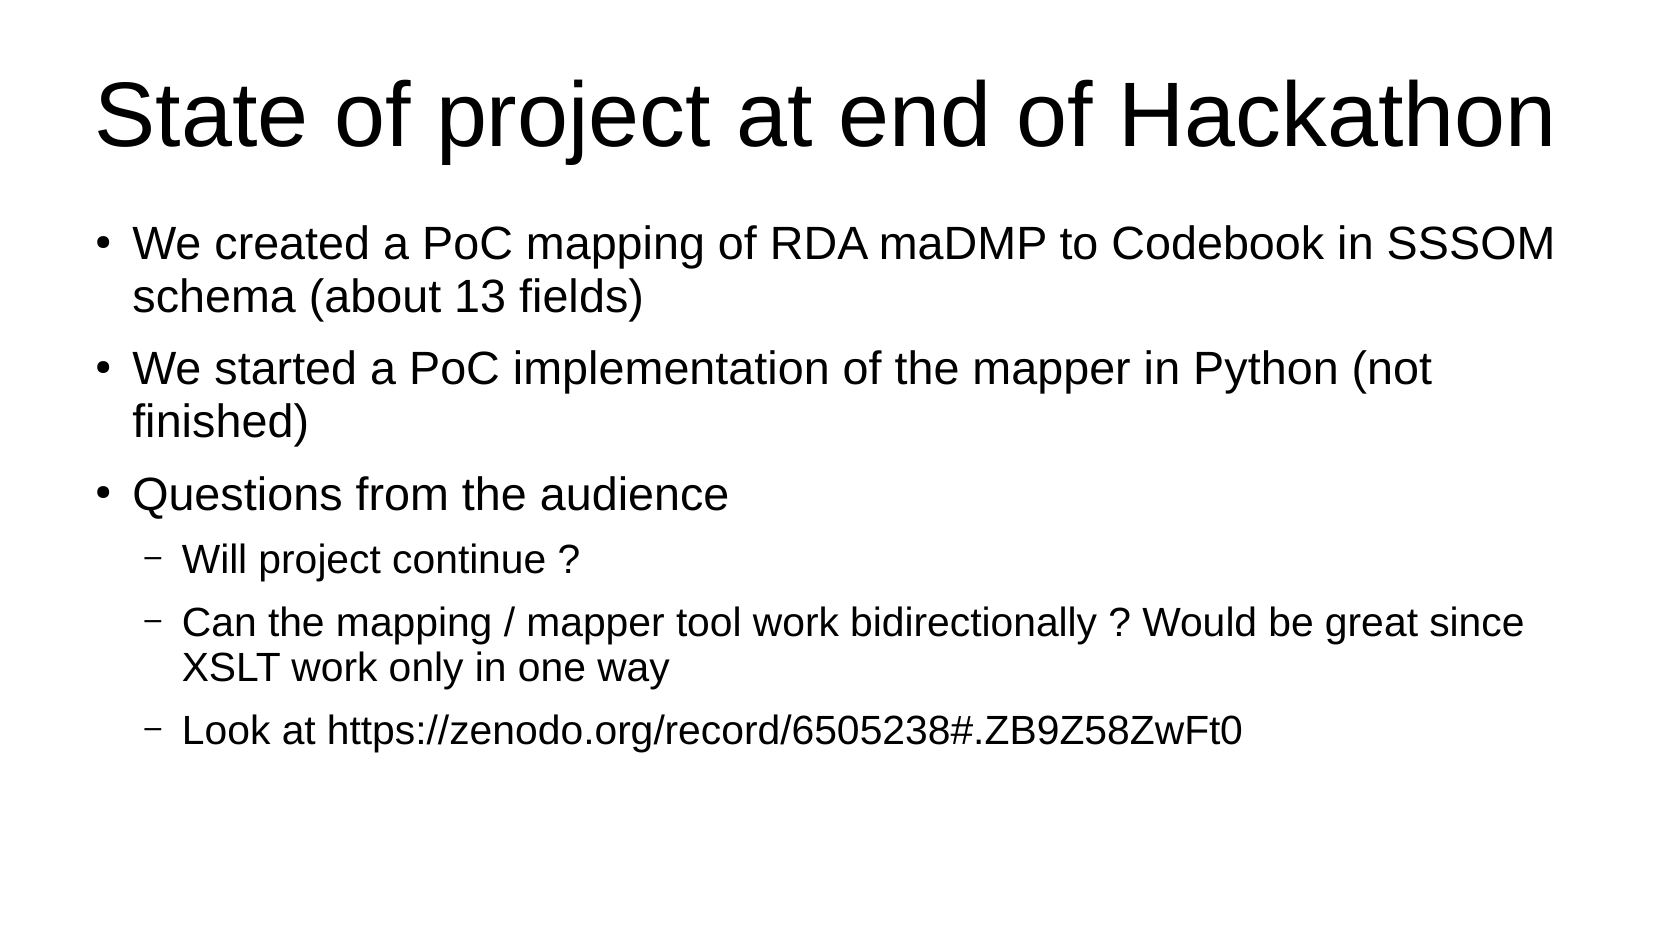

# State of project at end of Hackathon
We created a PoC mapping of RDA maDMP to Codebook in SSSOM schema (about 13 fields)
We started a PoC implementation of the mapper in Python (not finished)
Questions from the audience
Will project continue ?
Can the mapping / mapper tool work bidirectionally ? Would be great since XSLT work only in one way
Look at https://zenodo.org/record/6505238#.ZB9Z58ZwFt0